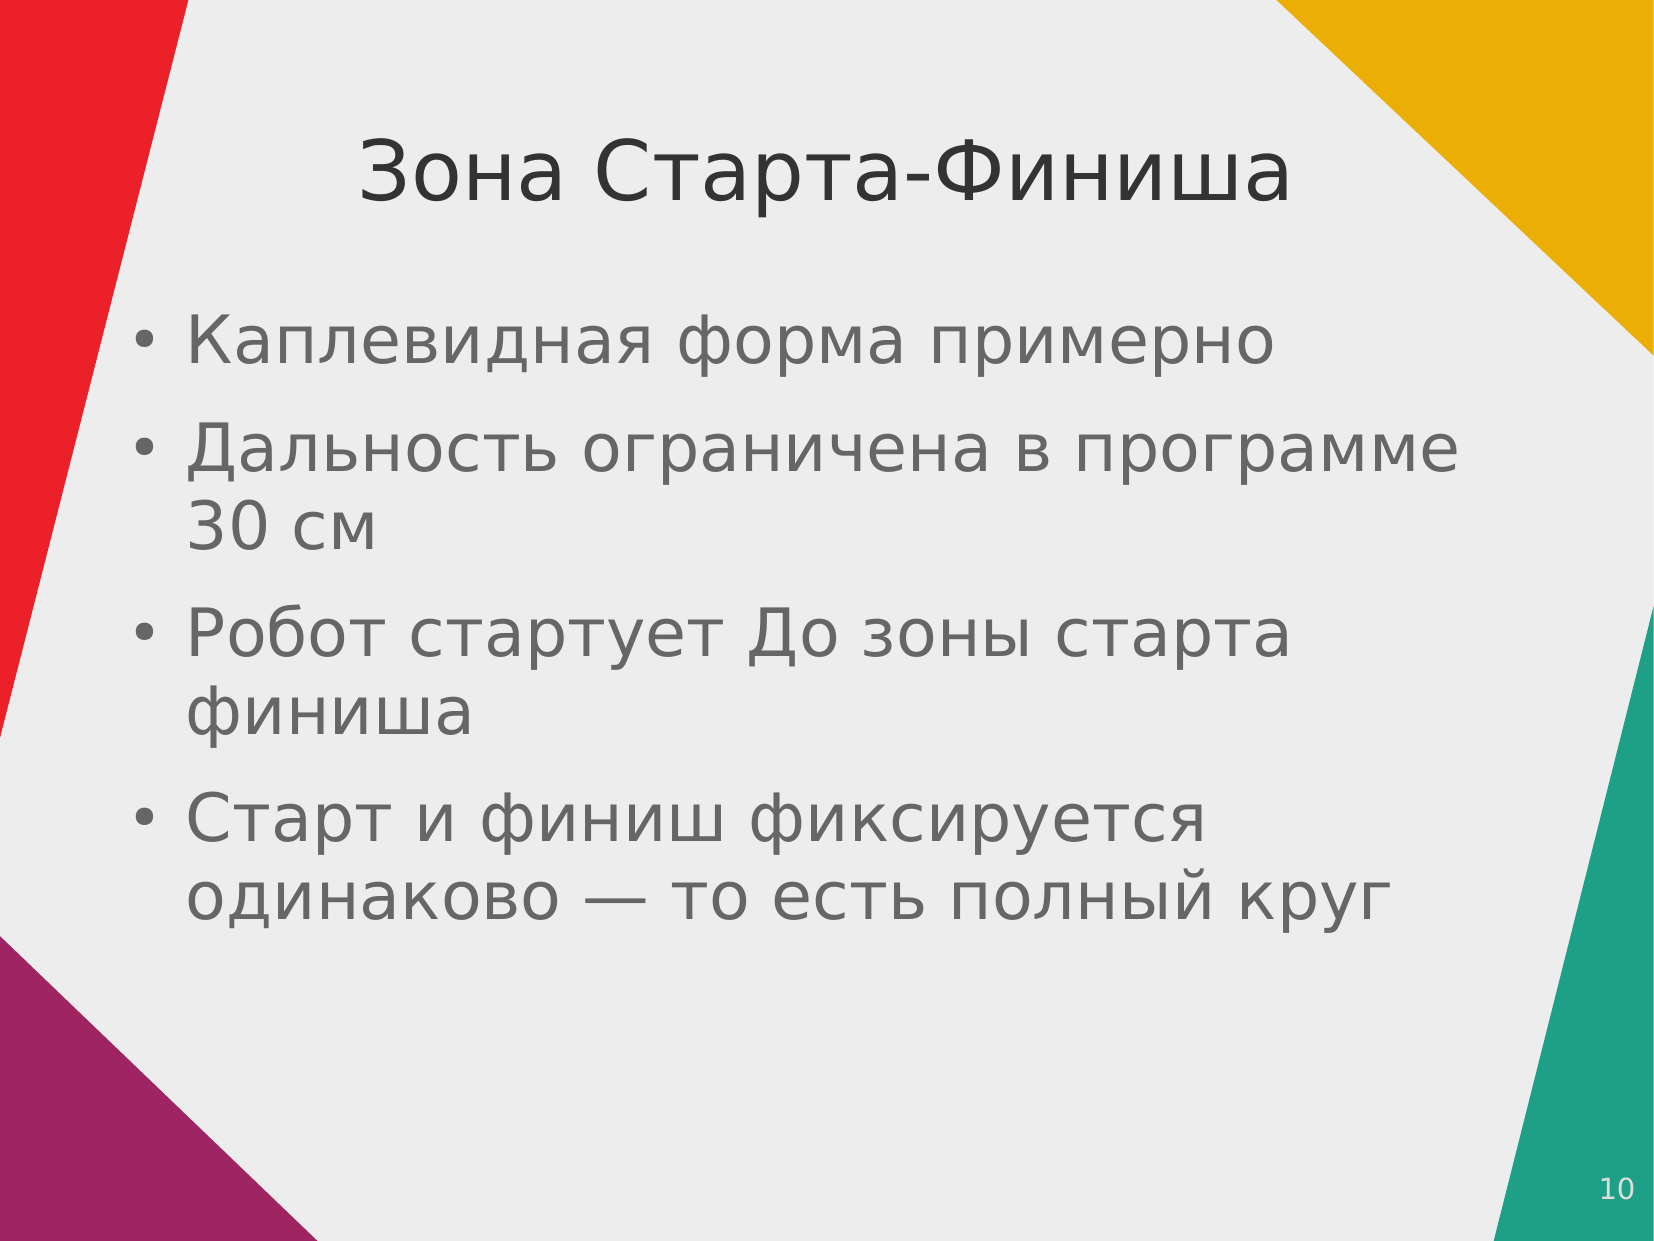

# Зона Старта-Финиша
Каплевидная форма примерно
Дальность ограничена в программе 30 см
Робот стартует До зоны старта финиша
Старт и финиш фиксируется одинаково — то есть полный круг
10